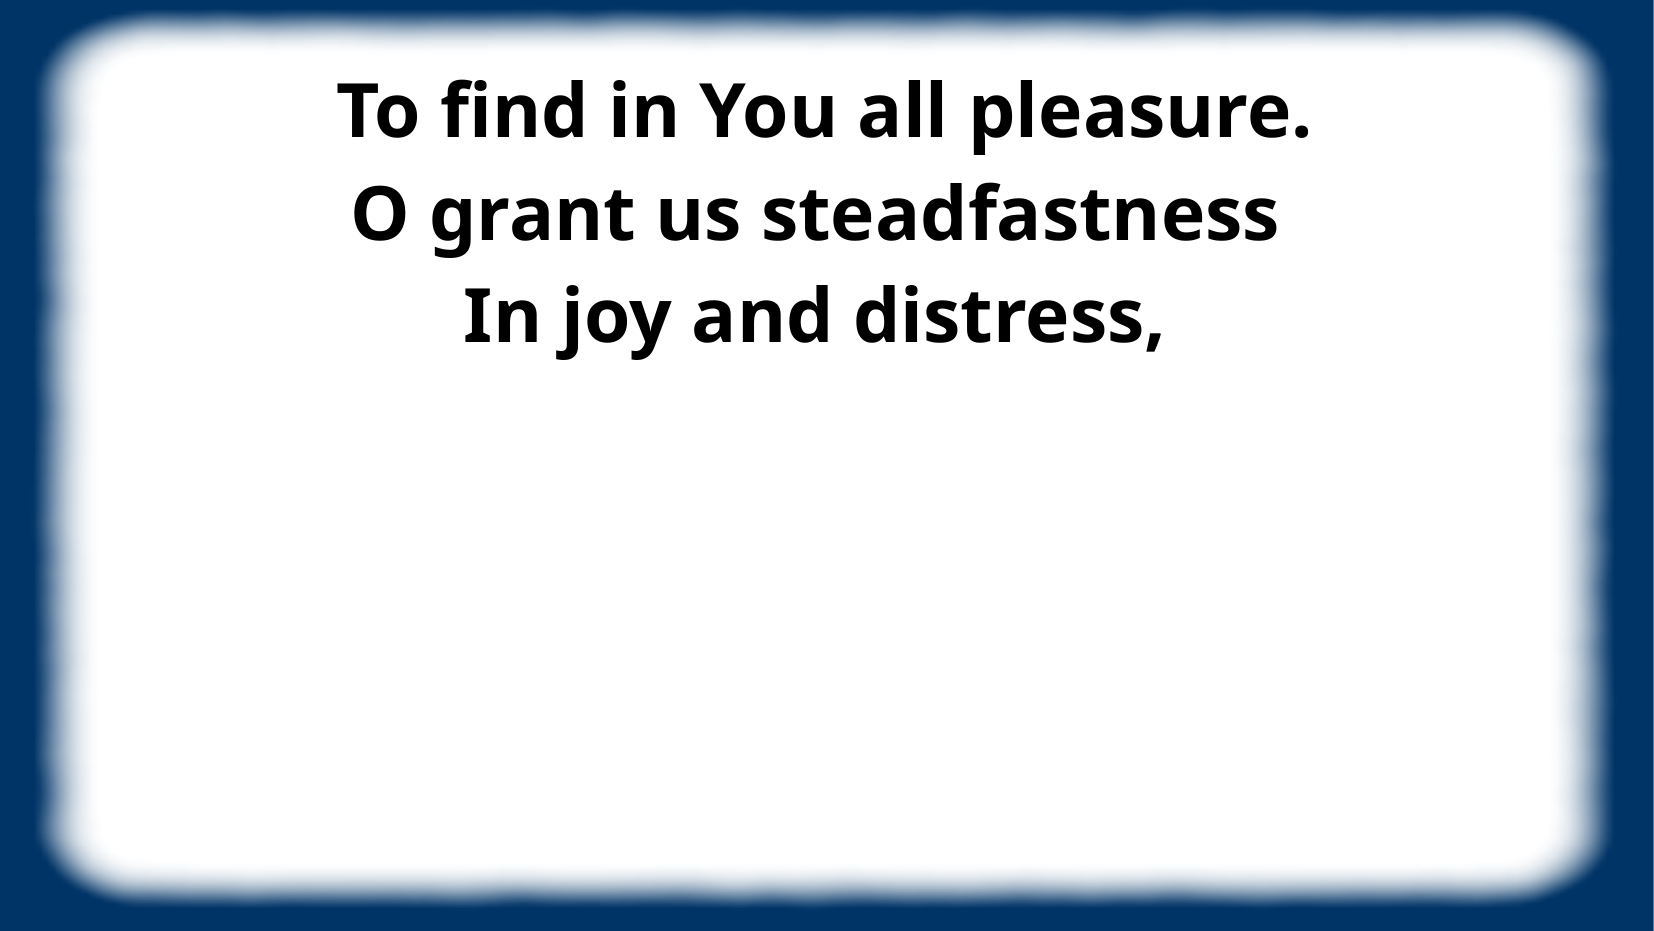

To find in You all pleasure.
O grant us steadfastness
In joy and distress,